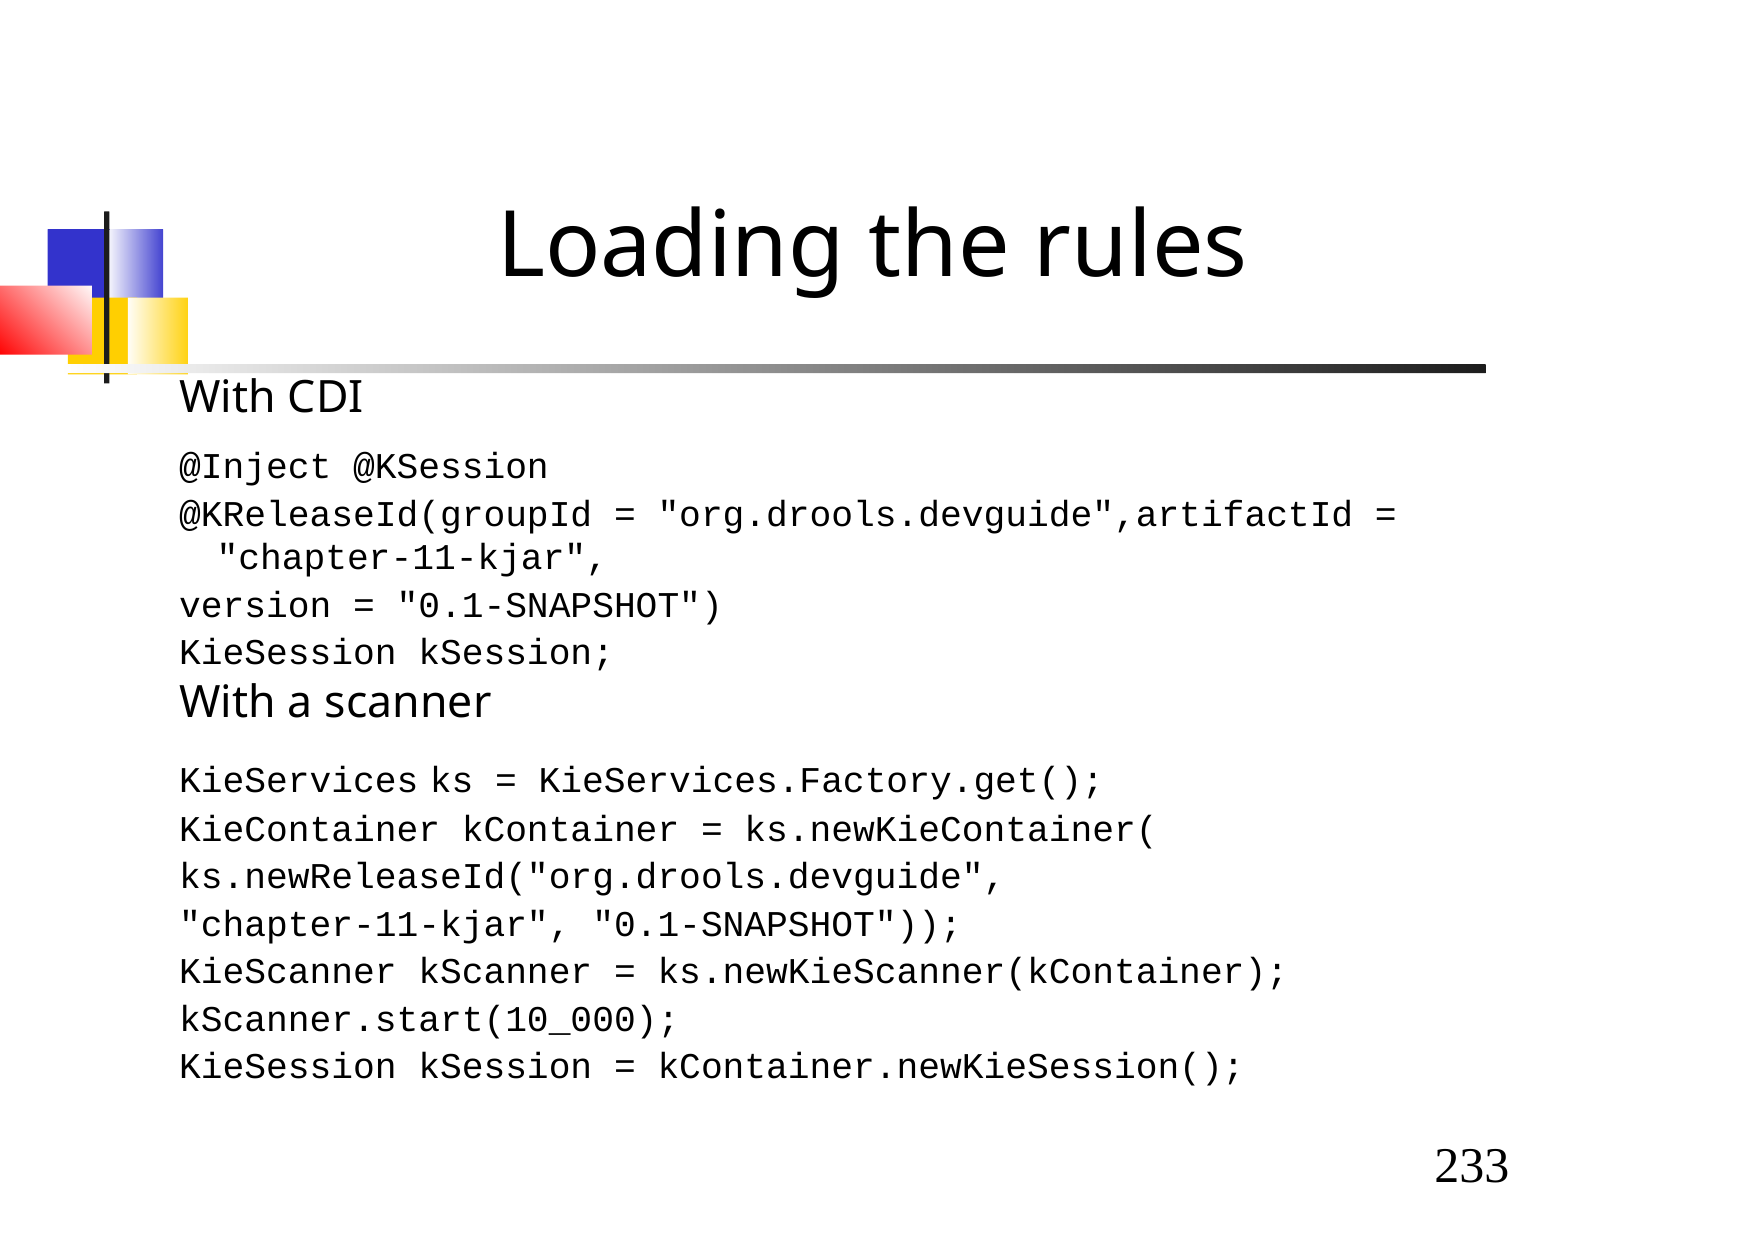

# Loading the rules
With CDI
@Inject @KSession
@KReleaseId(groupId = "org.drools.devguide",artifactId = "chapter-11-kjar",
version = "0.1-SNAPSHOT")
KieSession kSession;
With a scanner
KieServices ks = KieServices.Factory.get();
KieContainer kContainer = ks.newKieContainer(
ks.newReleaseId("org.drools.devguide",
"chapter-11-kjar", "0.1-SNAPSHOT"));
KieScanner kScanner = ks.newKieScanner(kContainer);
kScanner.start(10_000);
KieSession kSession = kContainer.newKieSession();